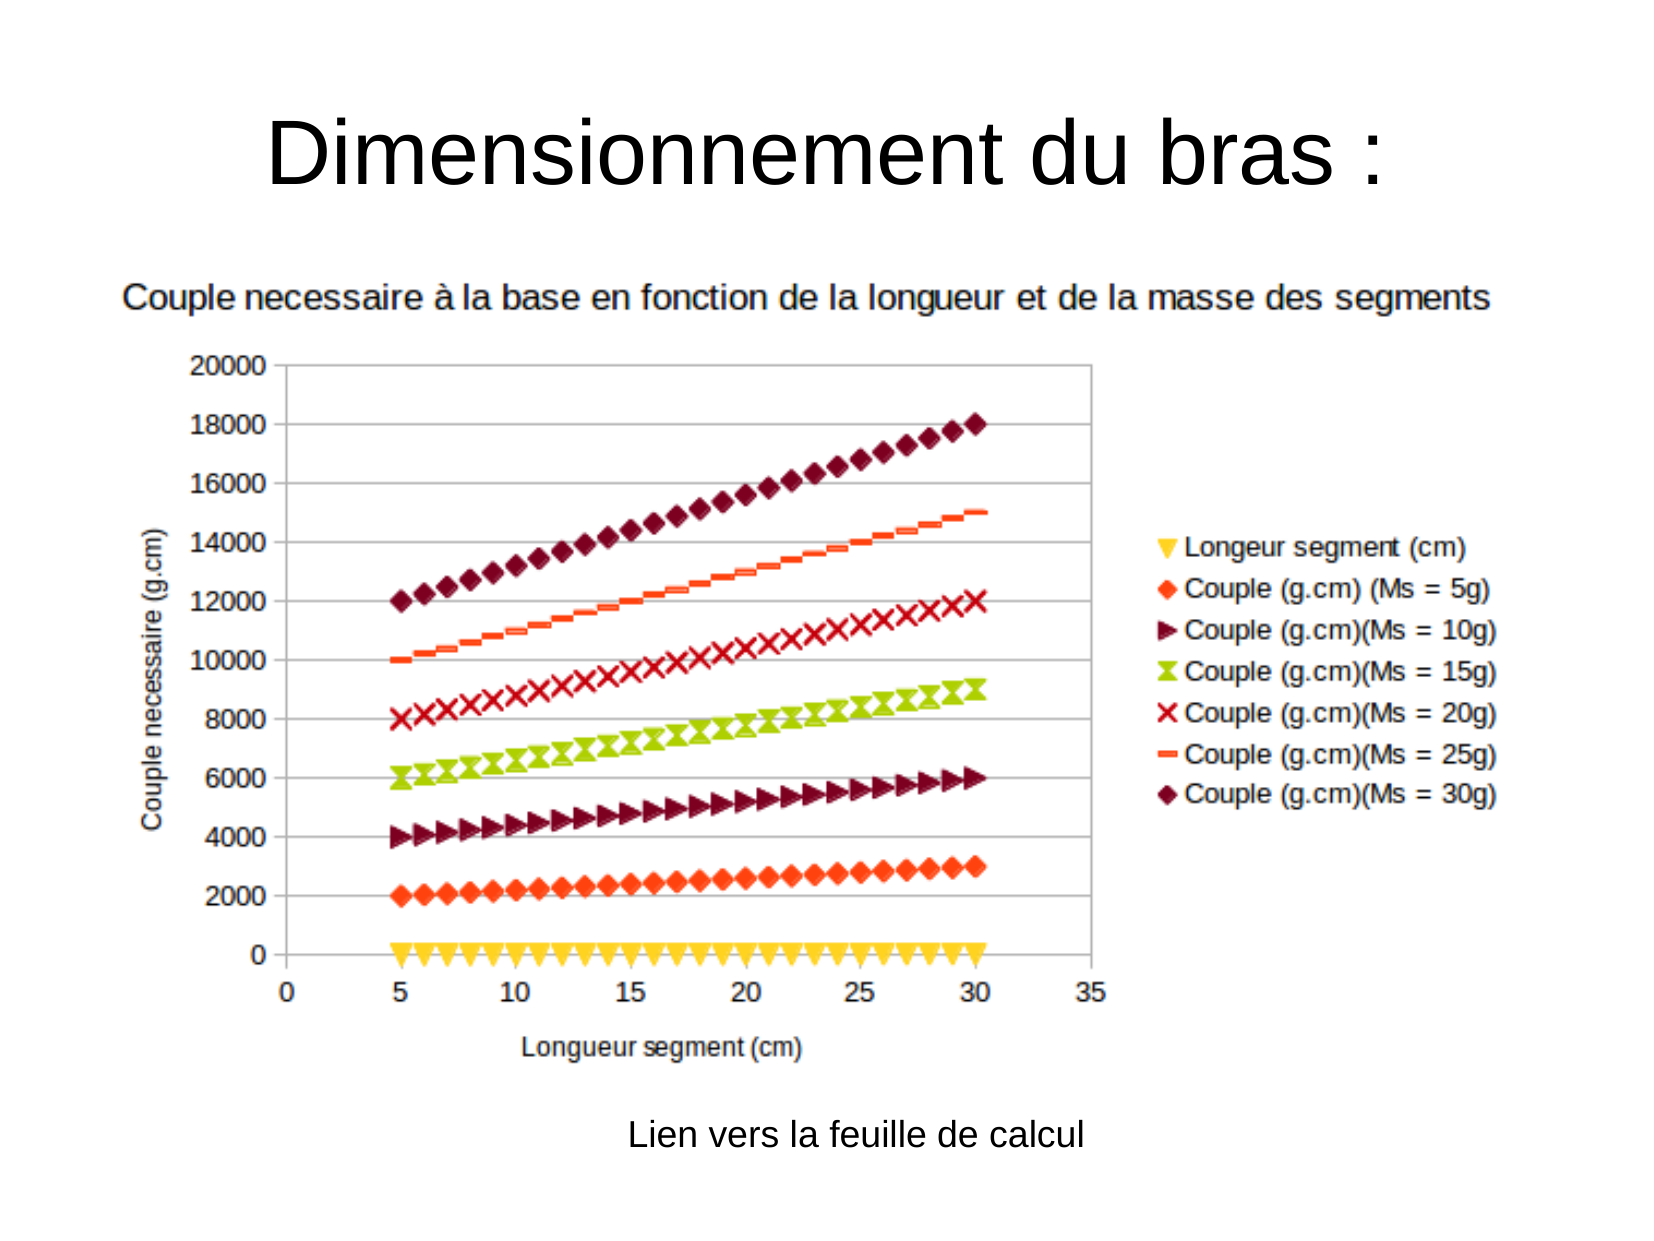

# Dimensionnement du bras :
Lien vers la feuille de calcul